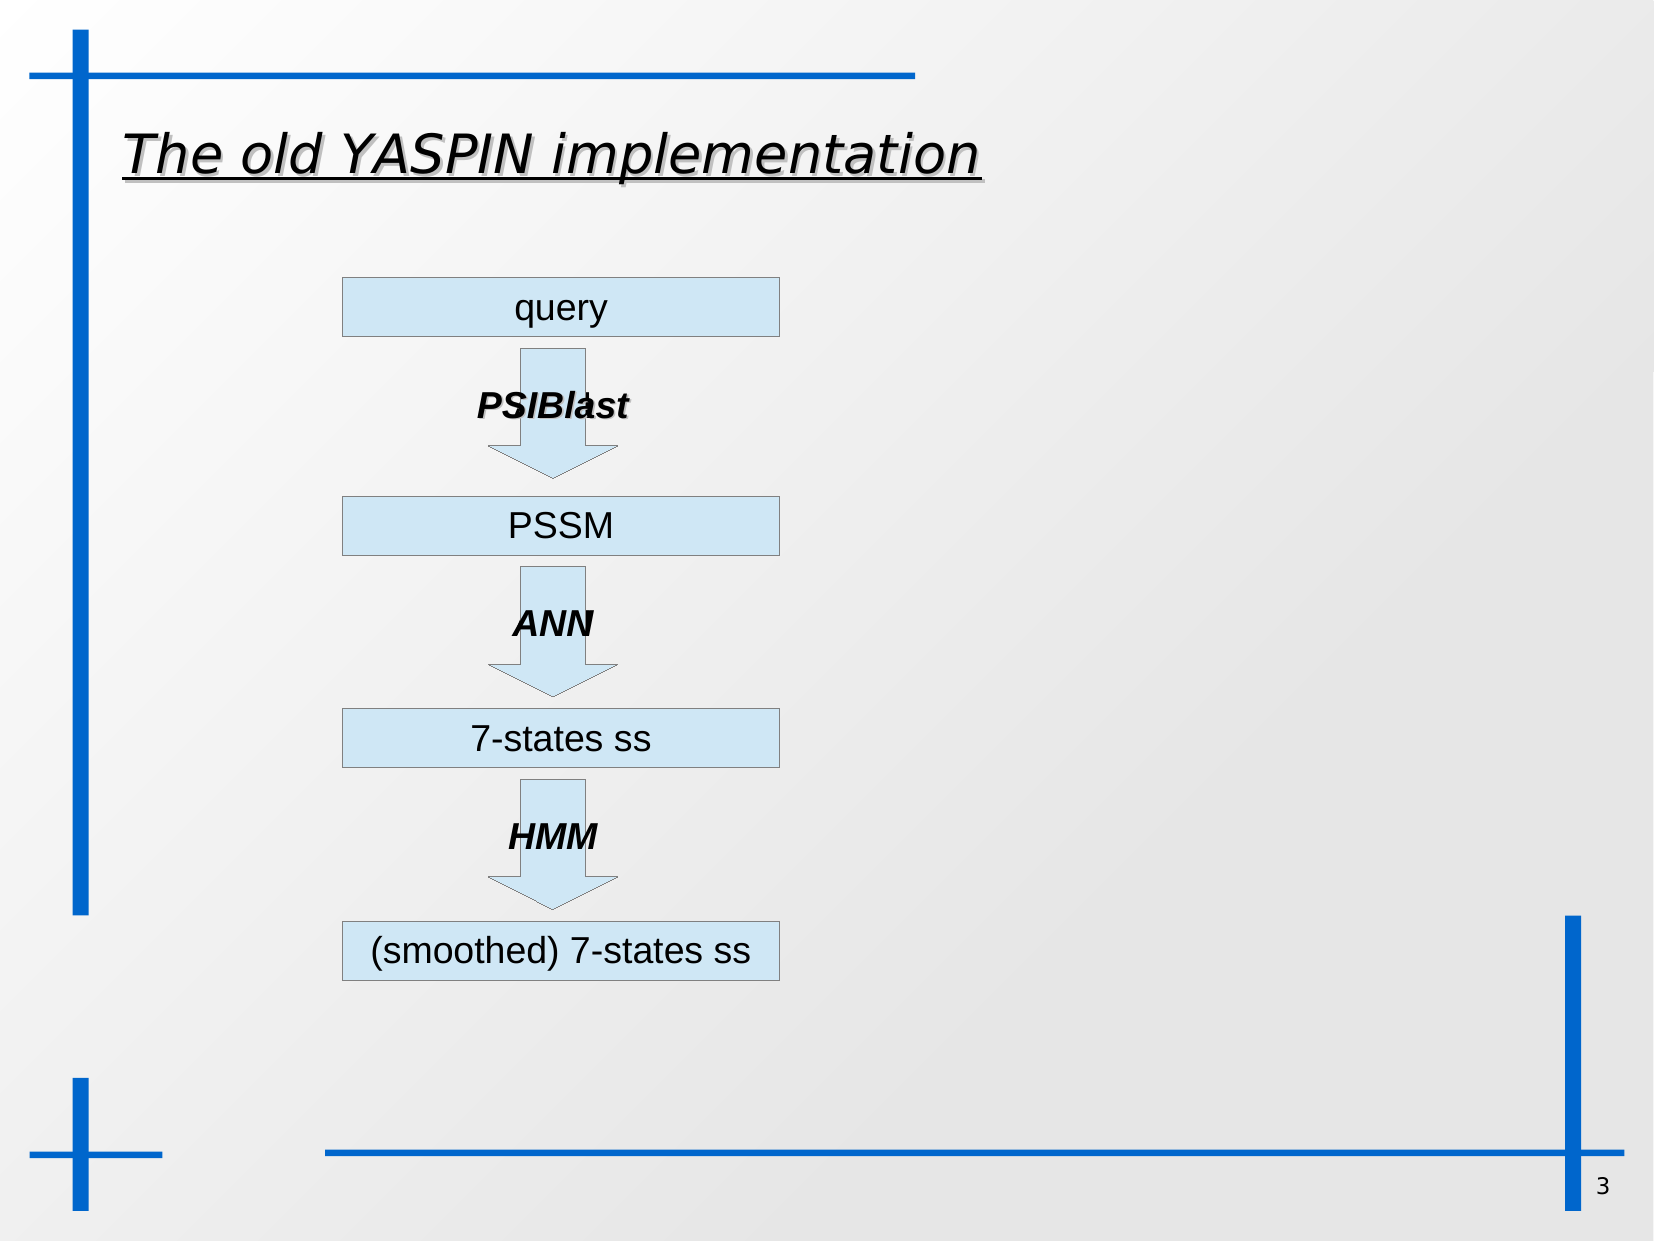

# The old YASPIN implementation
query
PSIBlast
ANN
PSSM
ANN
ANN
7-states ss
7-states ss
HMM
(smoothed) 7-states ss